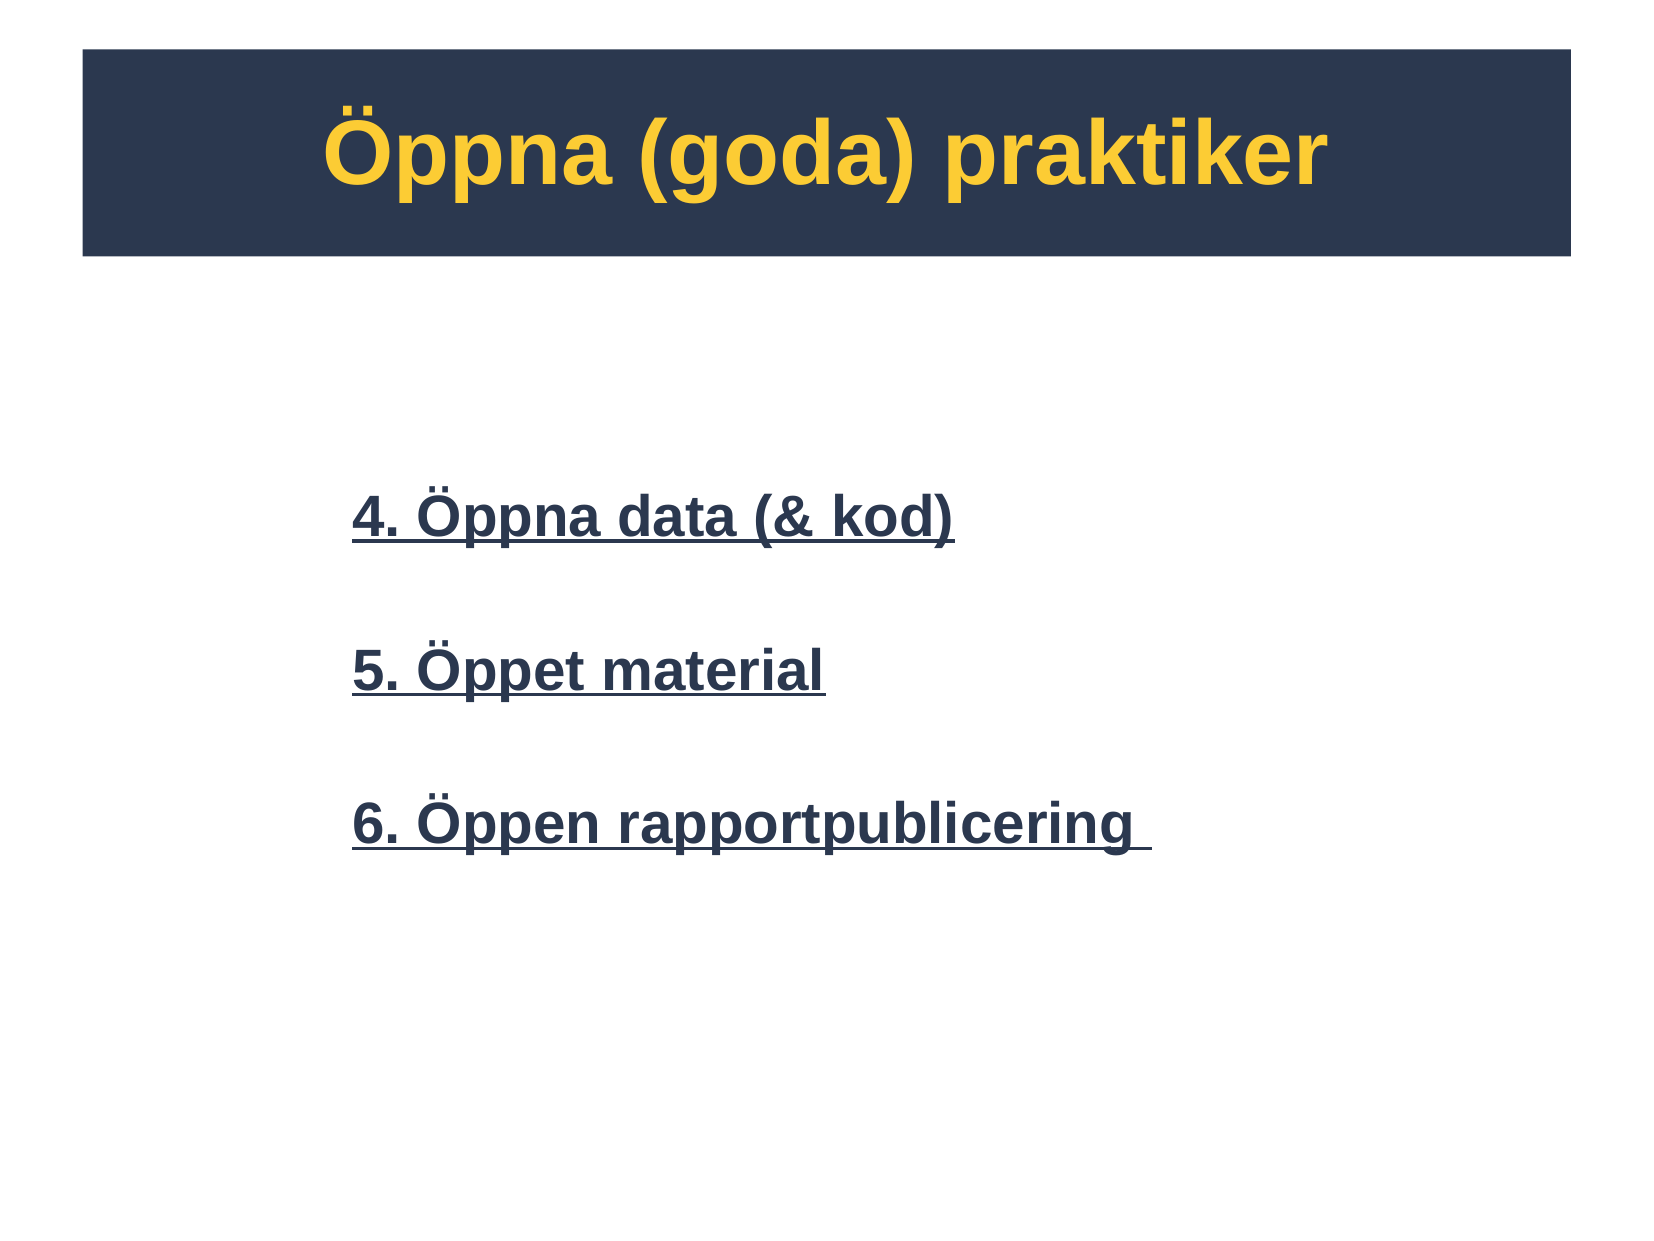

# Öppna (goda) praktiker
4. Öppna data (& kod)
5. Öppet material
6. Öppen rapportpublicering